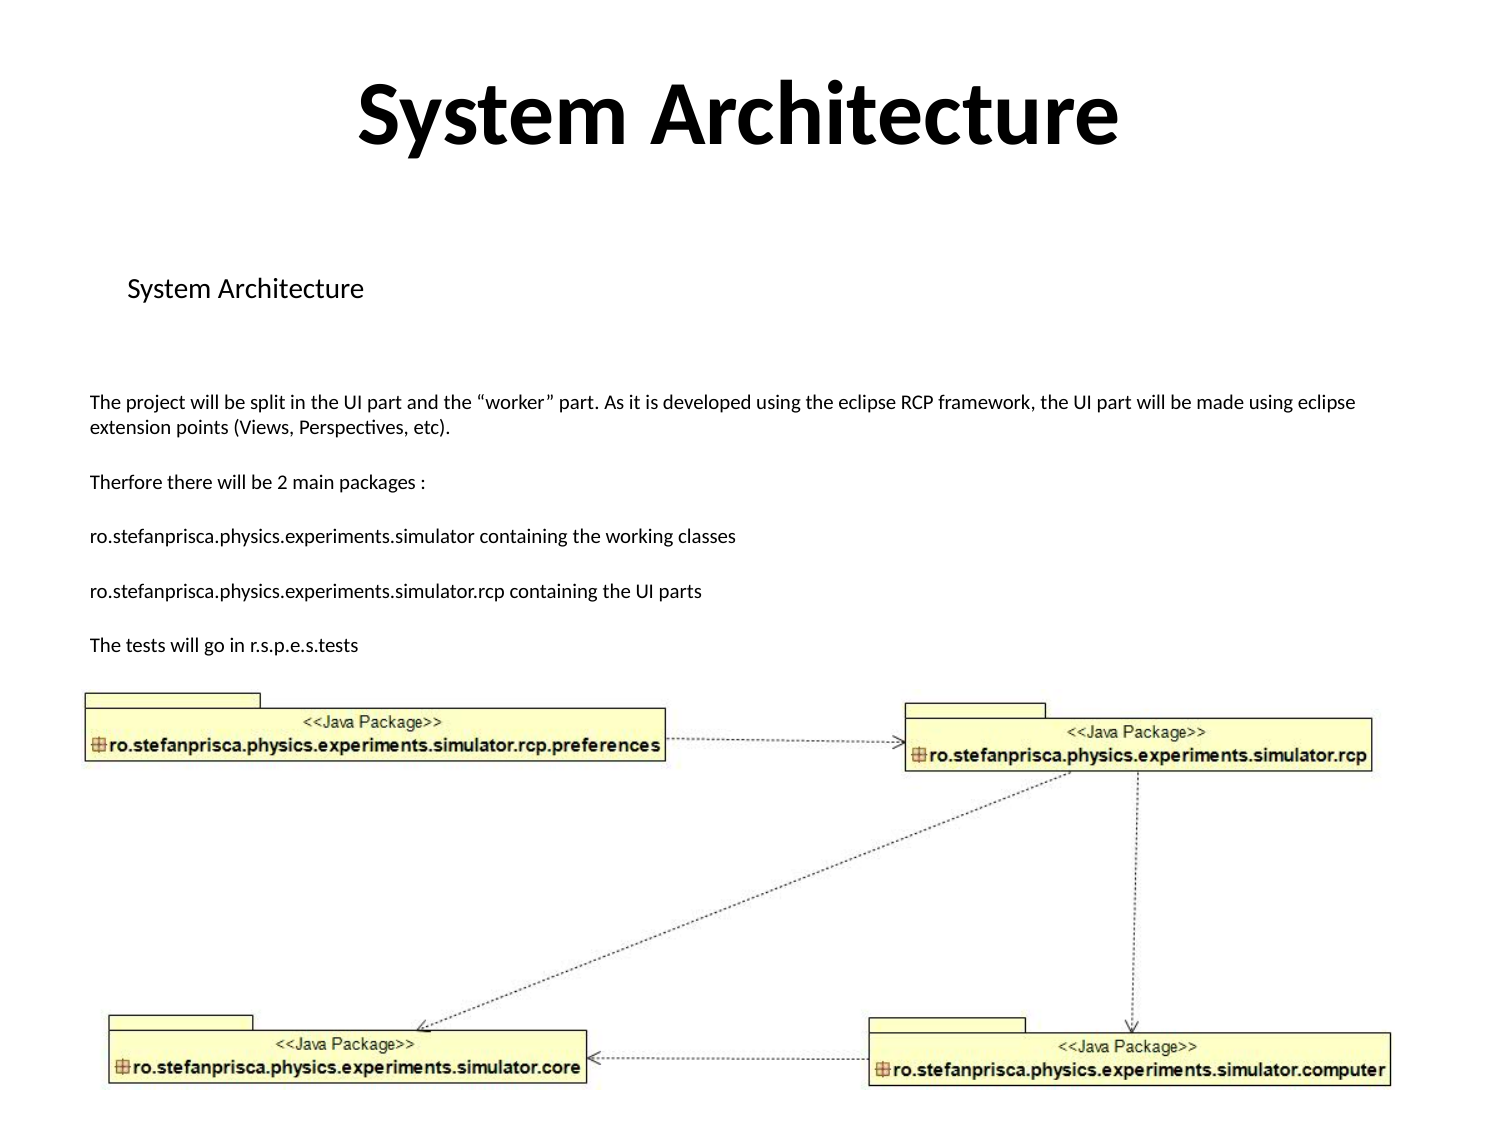

# System Architecture
System Architecture
The project will be split in the UI part and the “worker” part. As it is developed using the eclipse RCP framework, the UI part will be made using eclipse extension points (Views, Perspectives, etc).
Therfore there will be 2 main packages :
ro.stefanprisca.physics.experiments.simulator containing the working classes
ro.stefanprisca.physics.experiments.simulator.rcp containing the UI parts
The tests will go in r.s.p.e.s.tests